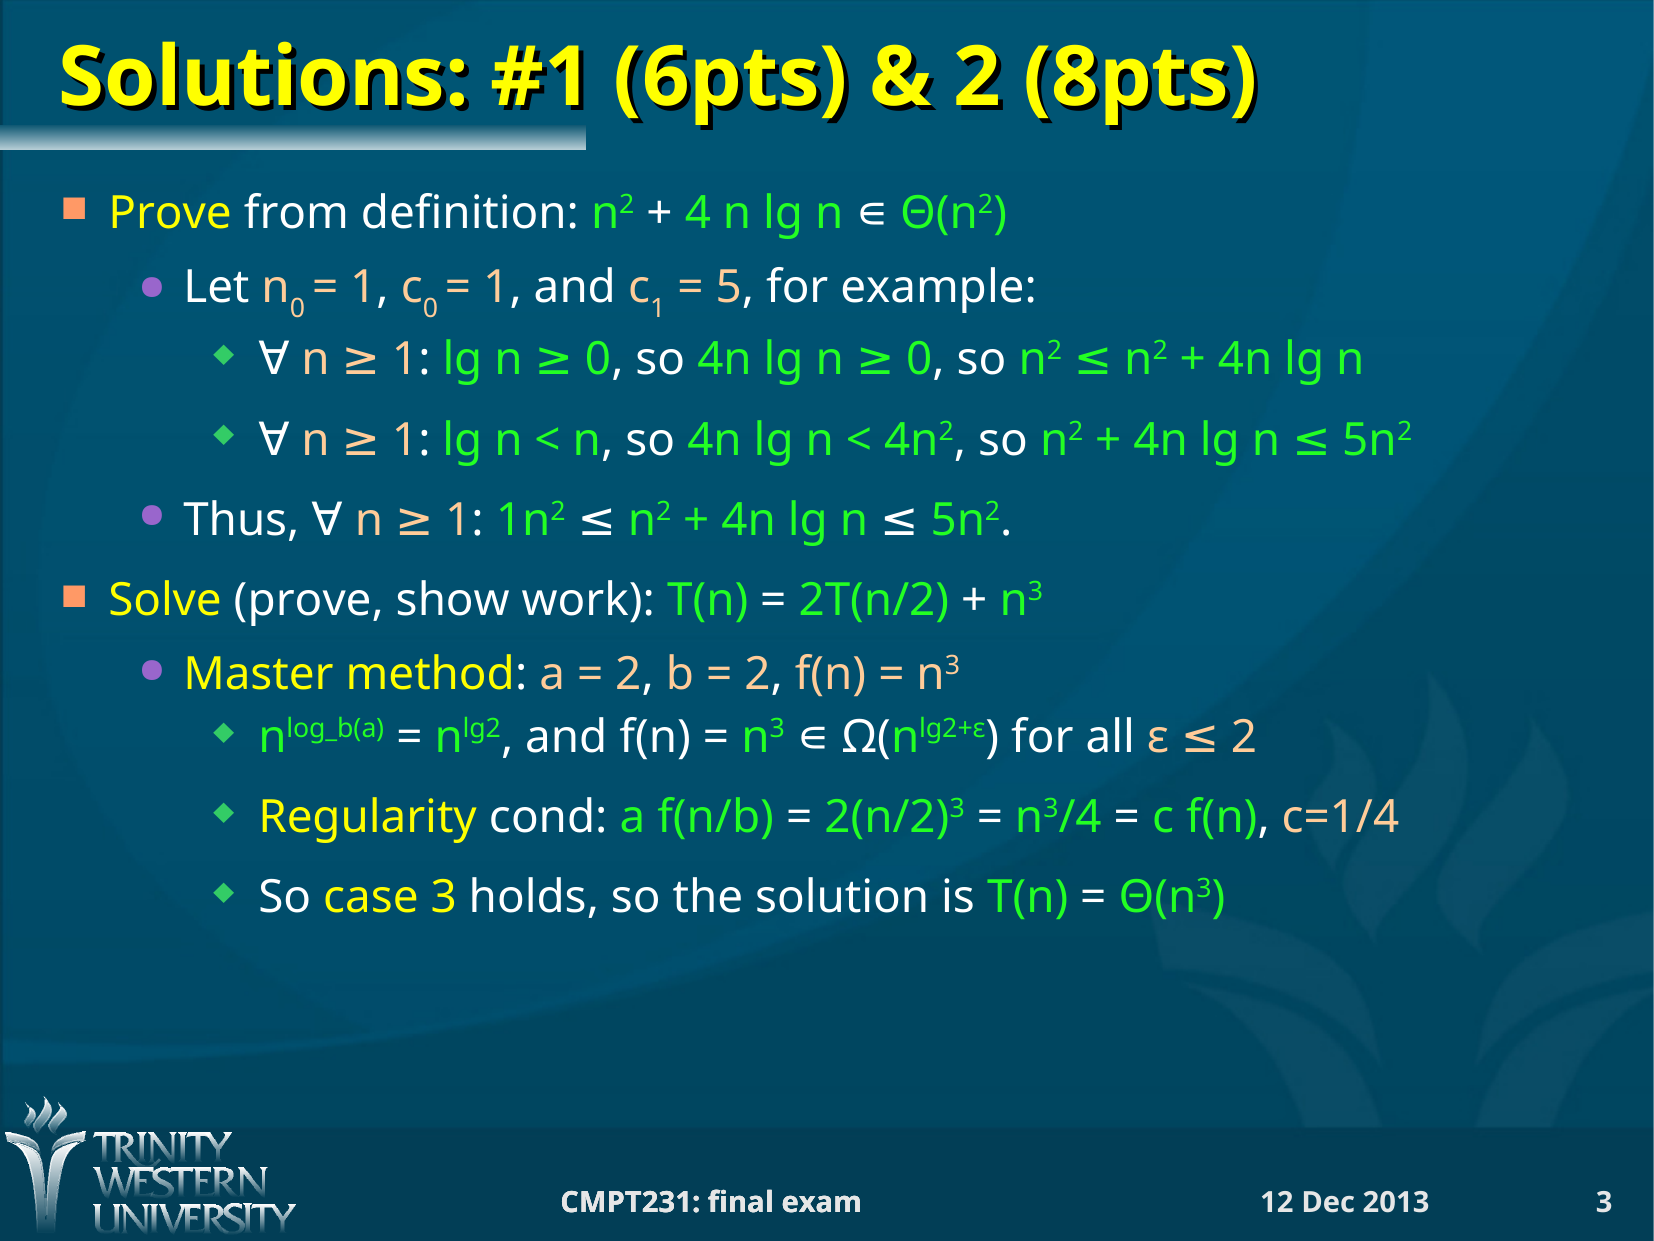

# Solutions: #1 (6pts) & 2 (8pts)
Prove from definition: n2 + 4 n lg n ∊ Θ(n2)
Let n0 = 1, c0 = 1, and c1 = 5, for example:
∀ n ≥ 1: lg n ≥ 0, so 4n lg n ≥ 0, so n2 ≤ n2 + 4n lg n
∀ n ≥ 1: lg n < n, so 4n lg n < 4n2, so n2 + 4n lg n ≤ 5n2
Thus, ∀ n ≥ 1: 1n2 ≤ n2 + 4n lg n ≤ 5n2.
Solve (prove, show work): T(n) = 2T(n/2) + n3
Master method: a = 2, b = 2, f(n) = n3
nlog_b(a) = nlg2, and f(n) = n3 ∊ Ω(nlg2+ε) for all ε ≤ 2
Regularity cond: a f(n/b) = 2(n/2)3 = n3/4 = c f(n), c=1/4
So case 3 holds, so the solution is T(n) = Θ(n3)
CMPT231: final exam
12 Dec 2013
3